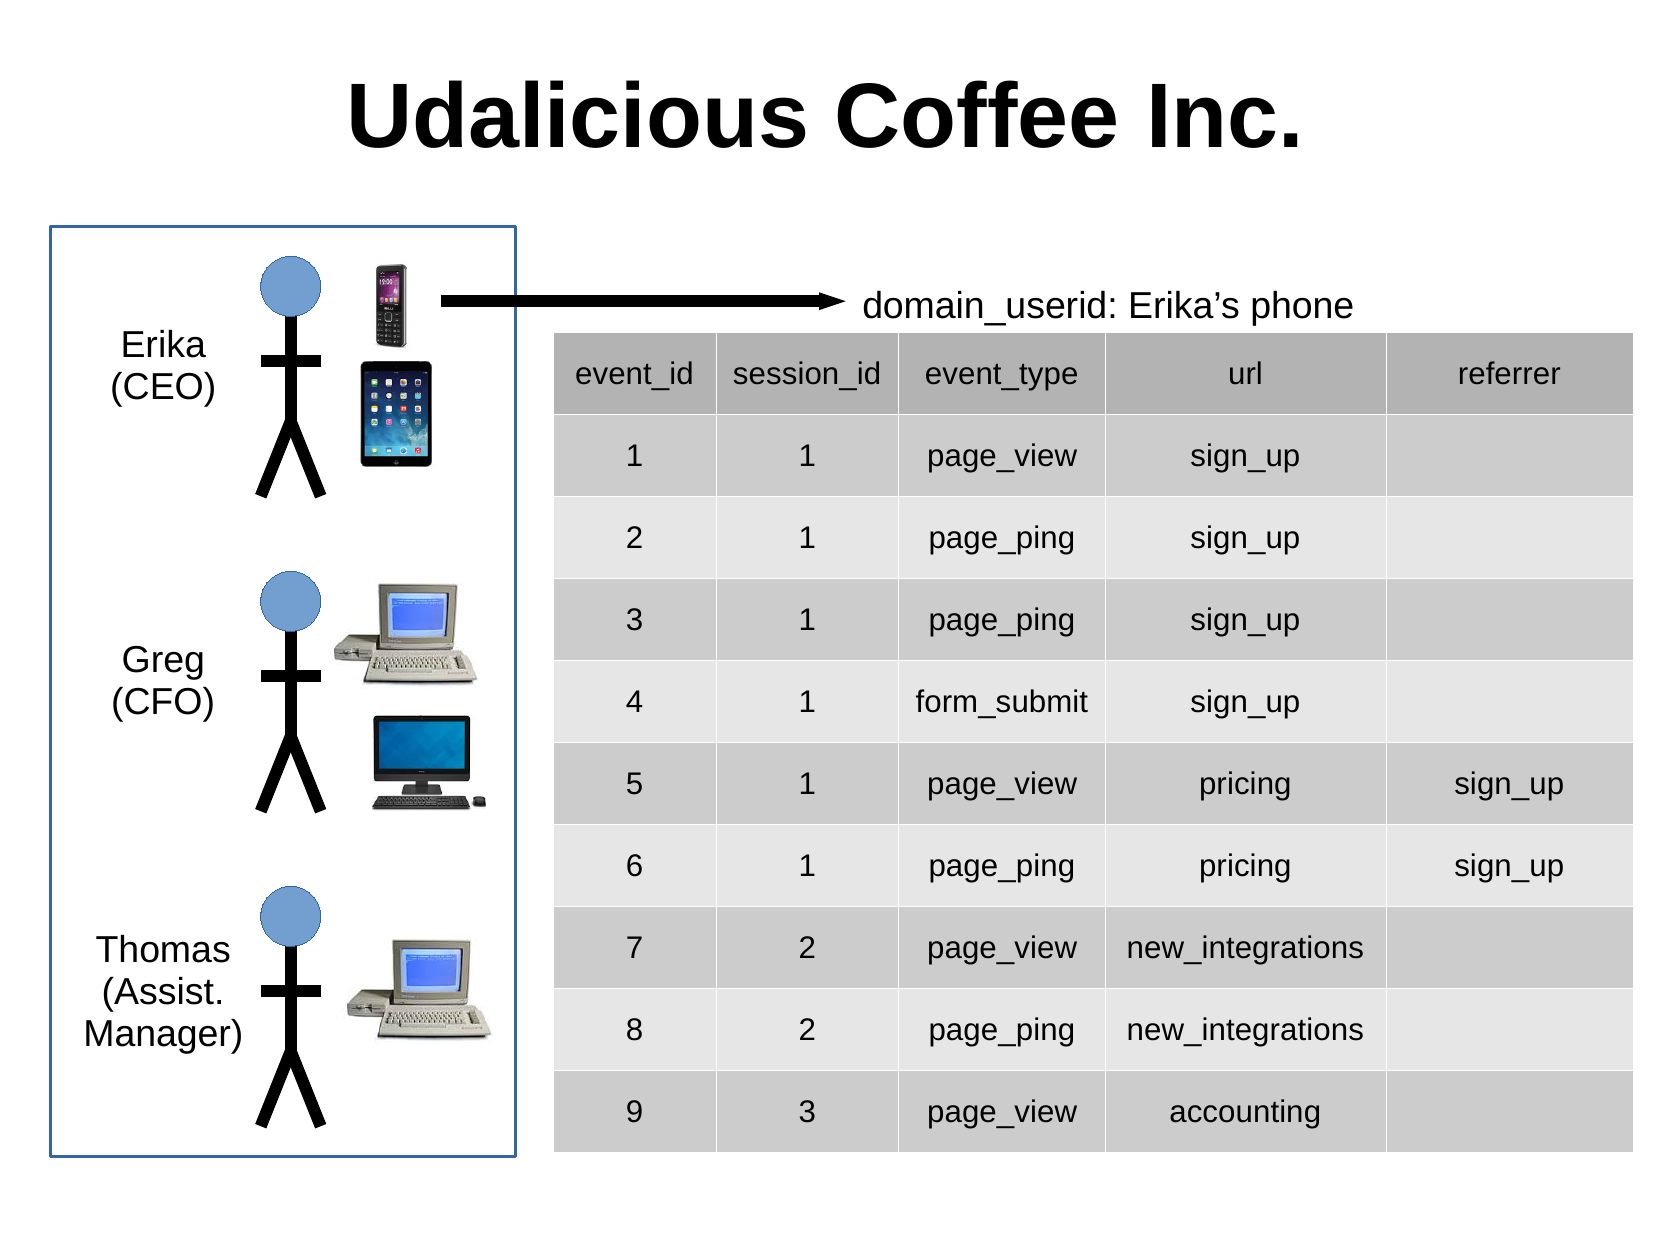

Udalicious Coffee Inc.
domain_userid: Erika’s phone
Erika
(CEO)
| event\_id | session\_id | event\_type | url | referrer |
| --- | --- | --- | --- | --- |
| 1 | 1 | page\_view | sign\_up | |
| 2 | 1 | page\_ping | sign\_up | |
| 3 | 1 | page\_ping | sign\_up | |
| 4 | 1 | form\_submit | sign\_up | |
| 5 | 1 | page\_view | pricing | sign\_up |
| 6 | 1 | page\_ping | pricing | sign\_up |
| 7 | 2 | page\_view | new\_integrations | |
| 8 | 2 | page\_ping | new\_integrations | |
| 9 | 3 | page\_view | accounting | |
Greg
(CFO)
Thomas
(Assist. Manager)